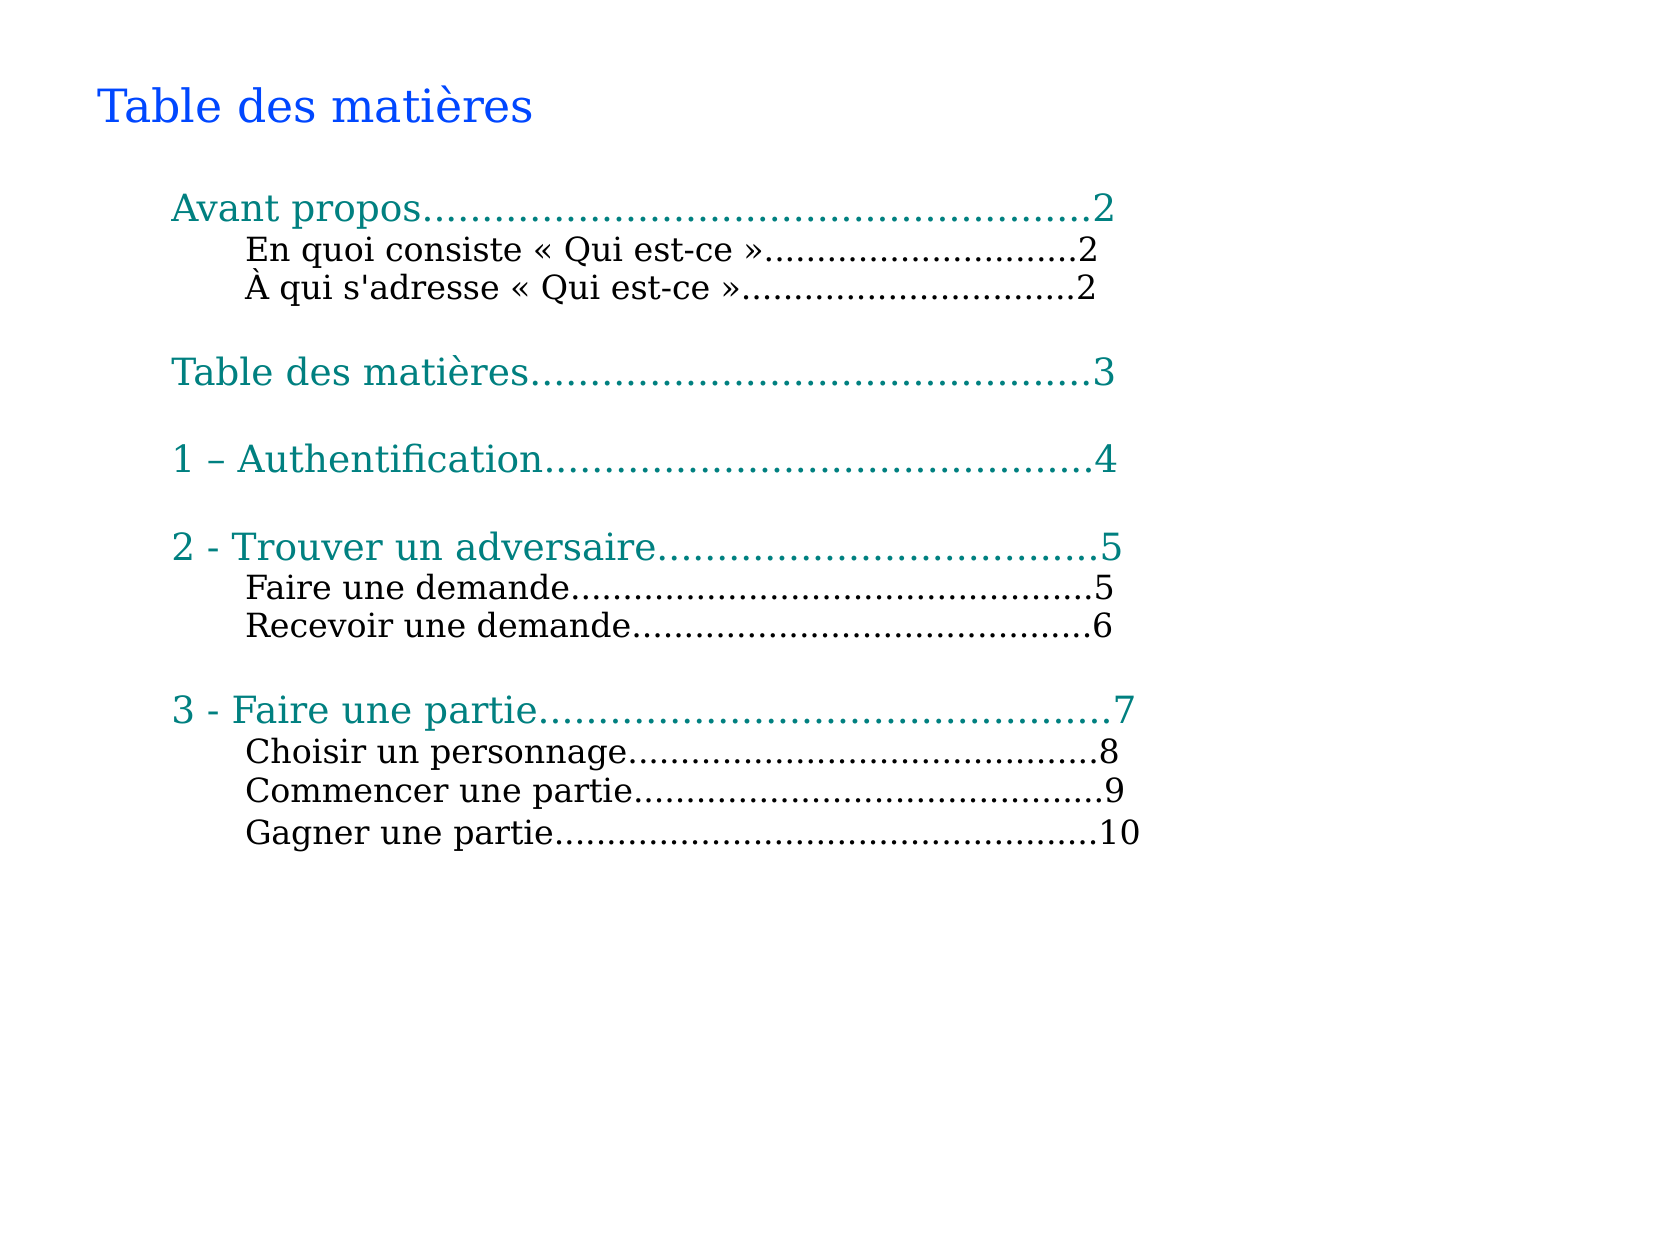

Table des matières
	Avant propos........................................................2
		En quoi consiste « Qui est-ce »..............................2
		À qui s'adresse « Qui est-ce »................................2
	Table des matières...............................................3
	1 – Authentification..............................................4
	2 - Trouver un adversaire.....................................5
		Faire une demande..................................................5
		Recevoir une demande............................................6
	3 - Faire une partie................................................7
		Choisir un personnage.............................................8
		Commencer une partie.............................................9
		Gagner une partie....................................................10